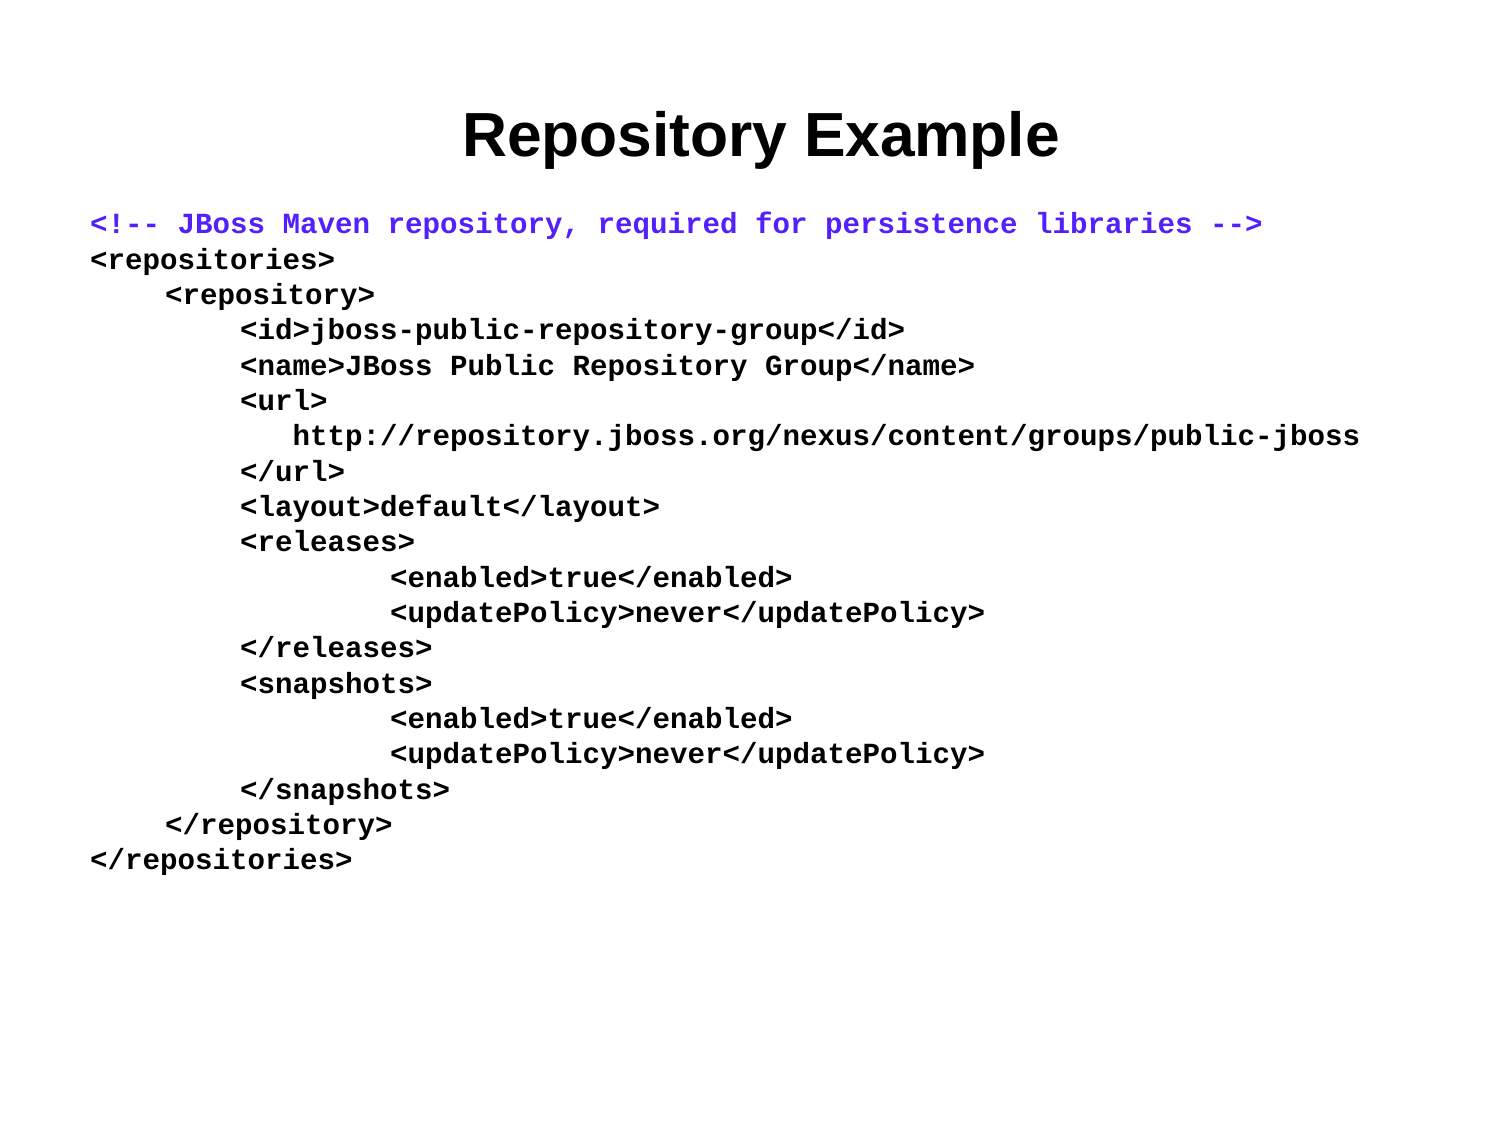

# Repository Example
<!-- JBoss Maven repository, required for persistence libraries -->
<repositories>
	<repository>
		<id>jboss-public-repository-group</id>
		<name>JBoss Public Repository Group</name>
		<url>
		 http://repository.jboss.org/nexus/content/groups/public-jboss
		</url>
		<layout>default</layout>
		<releases>
			<enabled>true</enabled>
			<updatePolicy>never</updatePolicy>
		</releases>
		<snapshots>
			<enabled>true</enabled>
			<updatePolicy>never</updatePolicy>
		</snapshots>
	</repository>
</repositories>